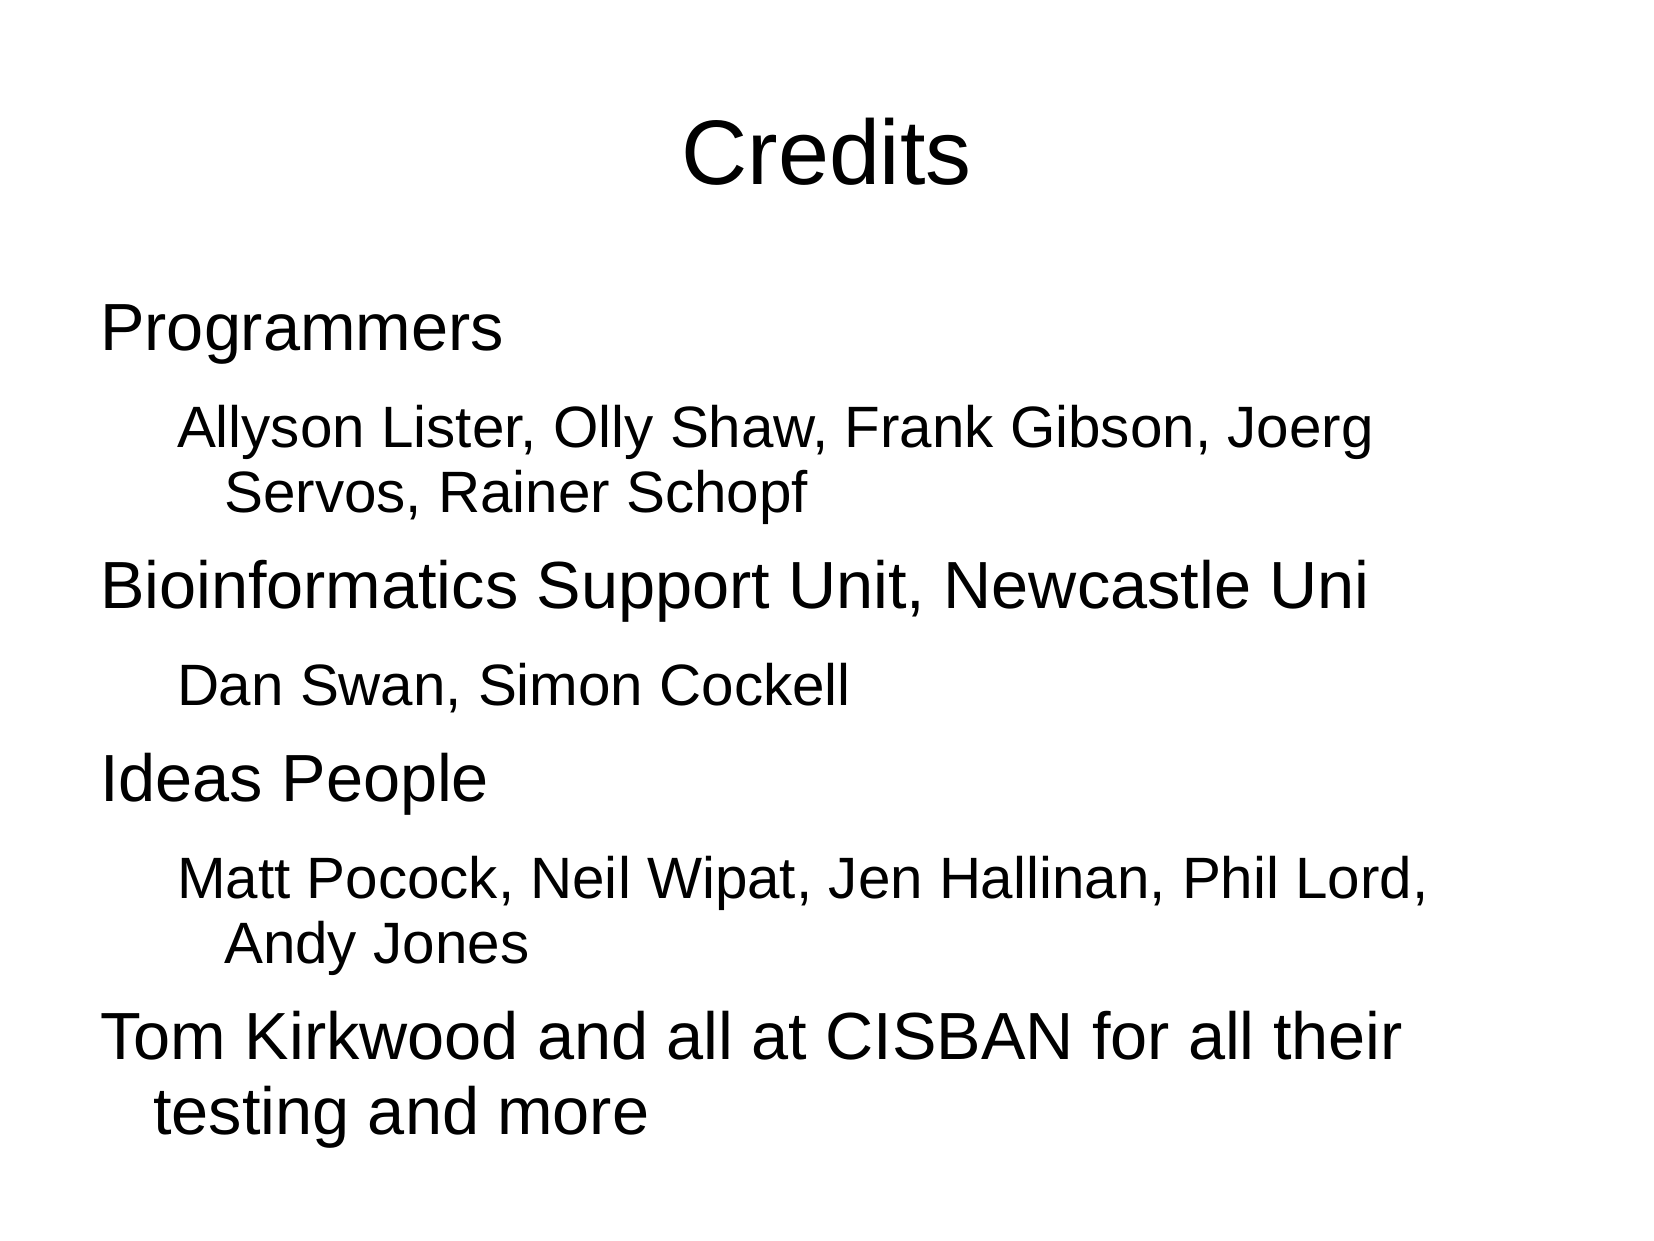

# Credits
Programmers
Allyson Lister, Olly Shaw, Frank Gibson, Joerg Servos, Rainer Schopf
Bioinformatics Support Unit, Newcastle Uni
Dan Swan, Simon Cockell
Ideas People
Matt Pocock, Neil Wipat, Jen Hallinan, Phil Lord, Andy Jones
Tom Kirkwood and all at CISBAN for all their testing and more